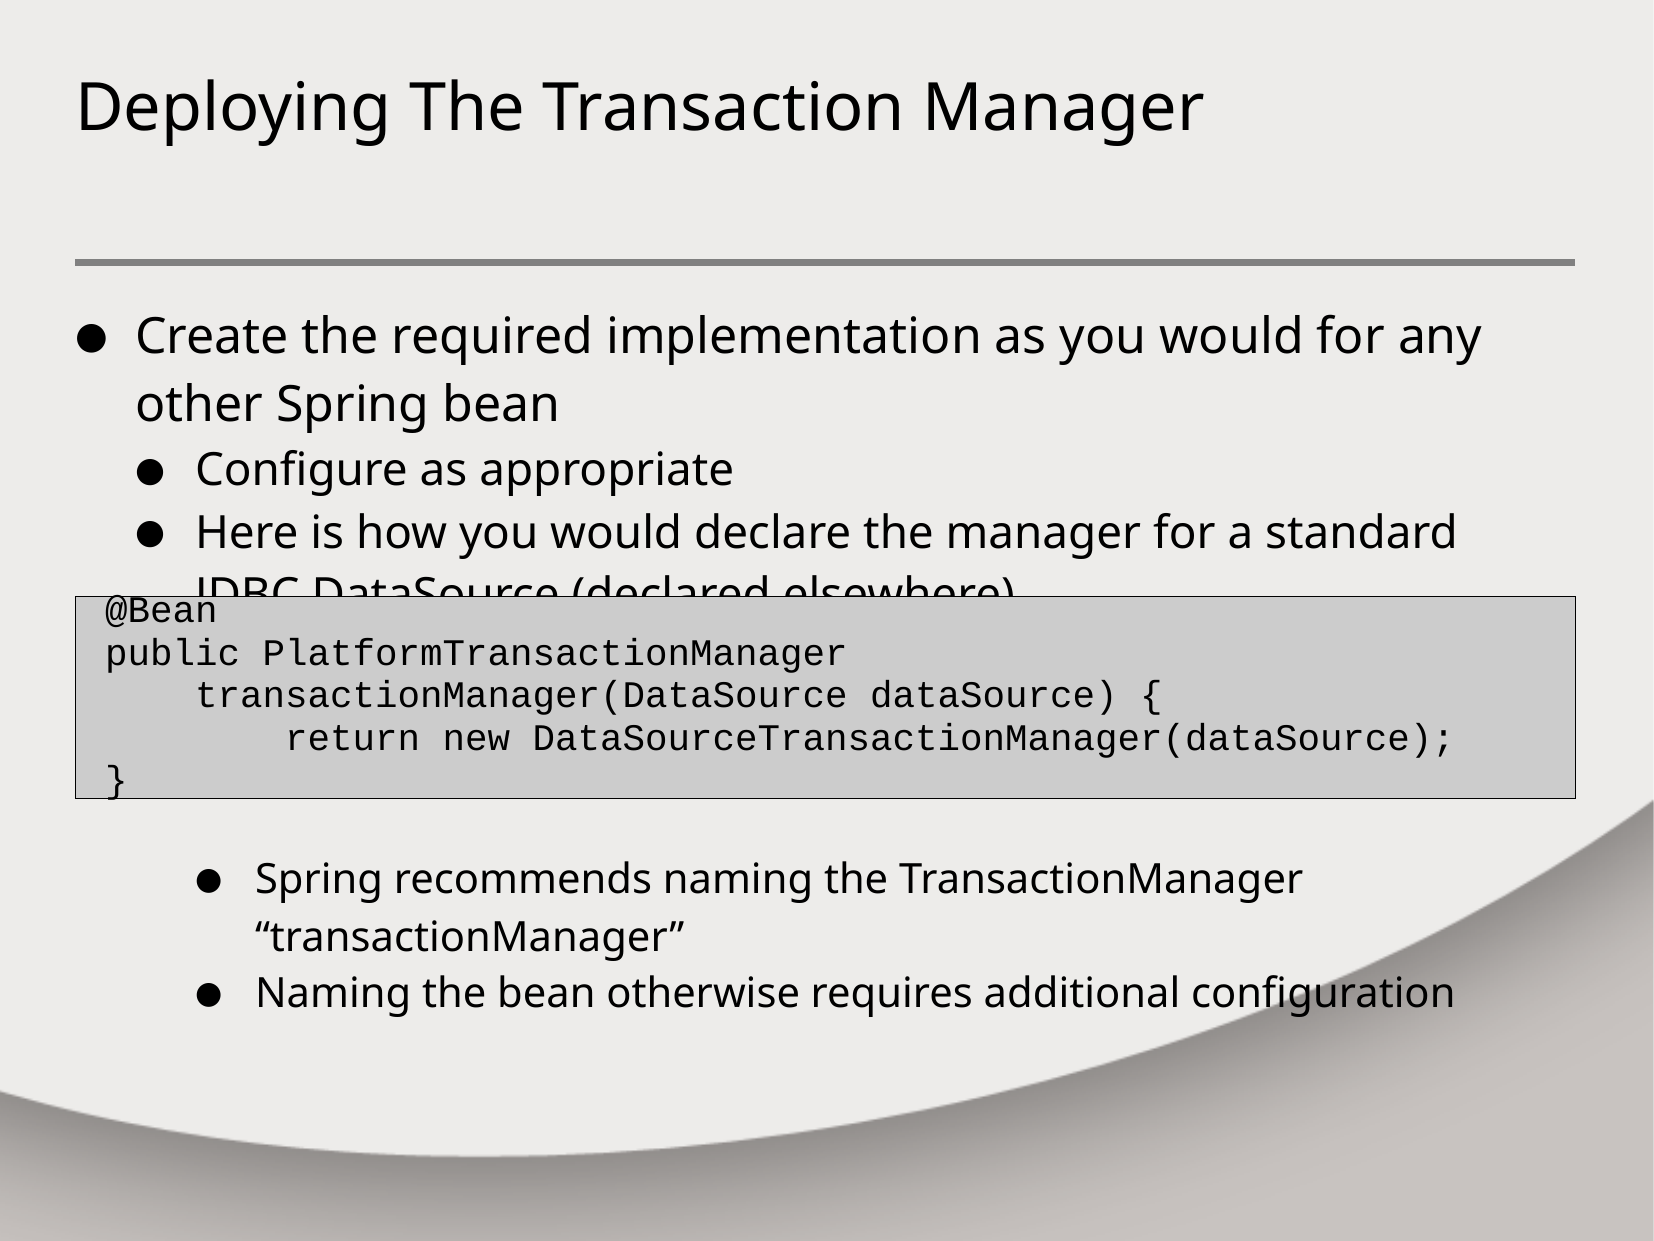

Deploying The Transaction Manager
# Create the required implementation as you would for any other Spring bean
Configure as appropriate
Here is how you would declare the manager for a standard JDBC DataSource (declared elsewhere)
Spring recommends naming the TransactionManager “transactionManager”
Naming the bean otherwise requires additional configuration
@Bean
public PlatformTransactionManager
 transactionManager(DataSource dataSource) {
 return new DataSourceTransactionManager(dataSource);
}